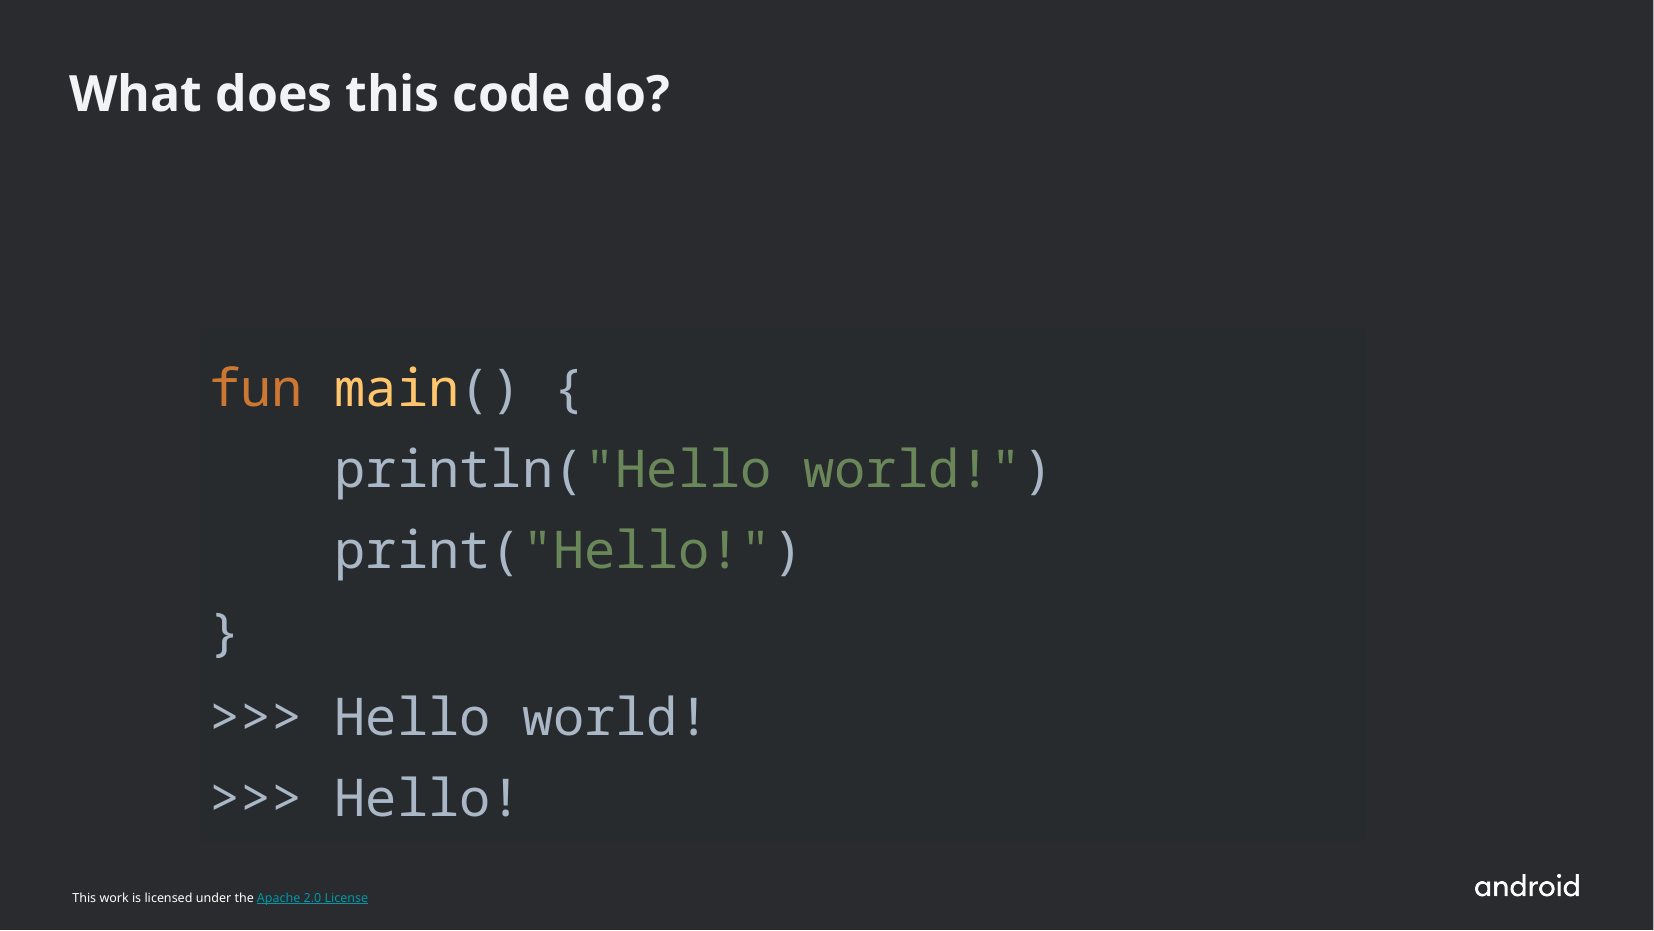

# What does this code do?
| fun main() { println("Hello world!") print("Hello!") } |
| --- |
| >>> Hello world! >>> Hello! |
| --- |